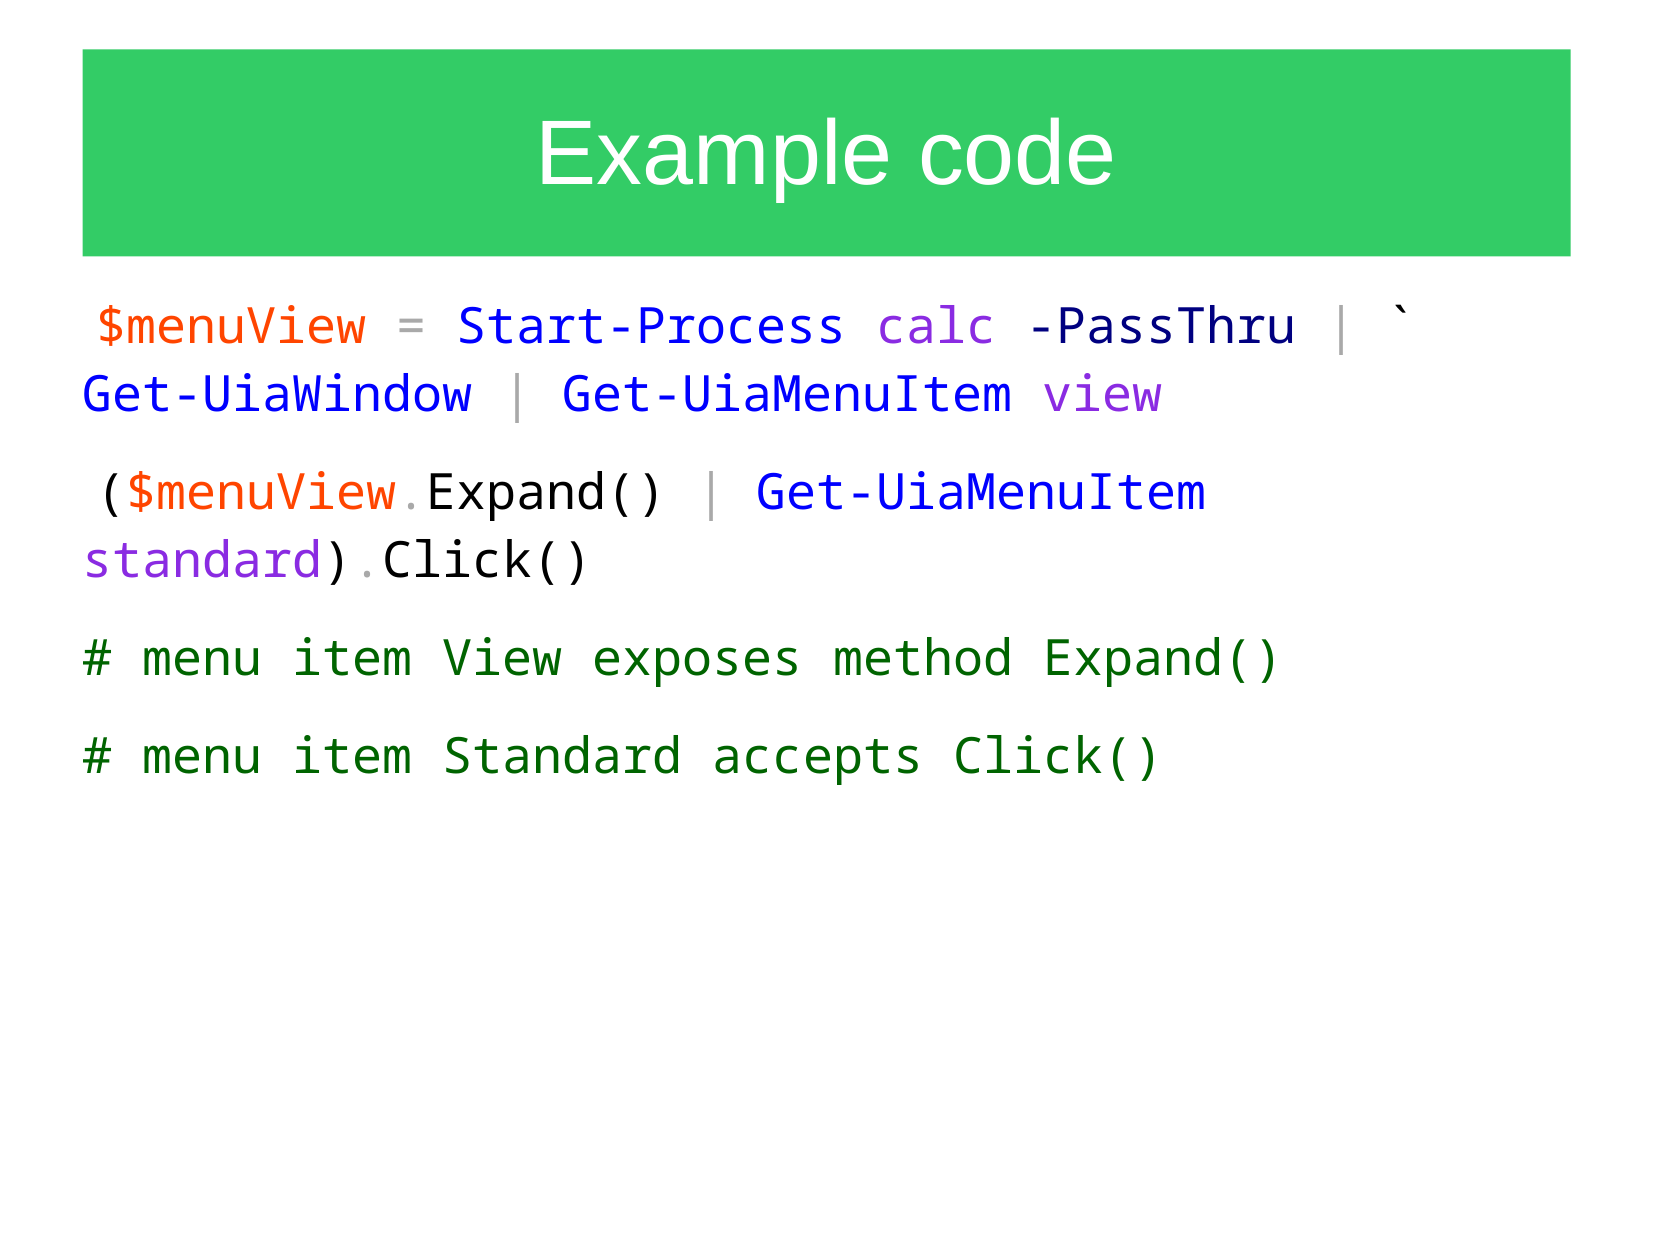

# Example code
 $menuView = Start-Process calc -PassThru | ` Get-UiaWindow | Get-UiaMenuItem view
 ($menuView.Expand() | Get-UiaMenuItem standard).Click()
# menu item View exposes method Expand()
# menu item Standard accepts Click()